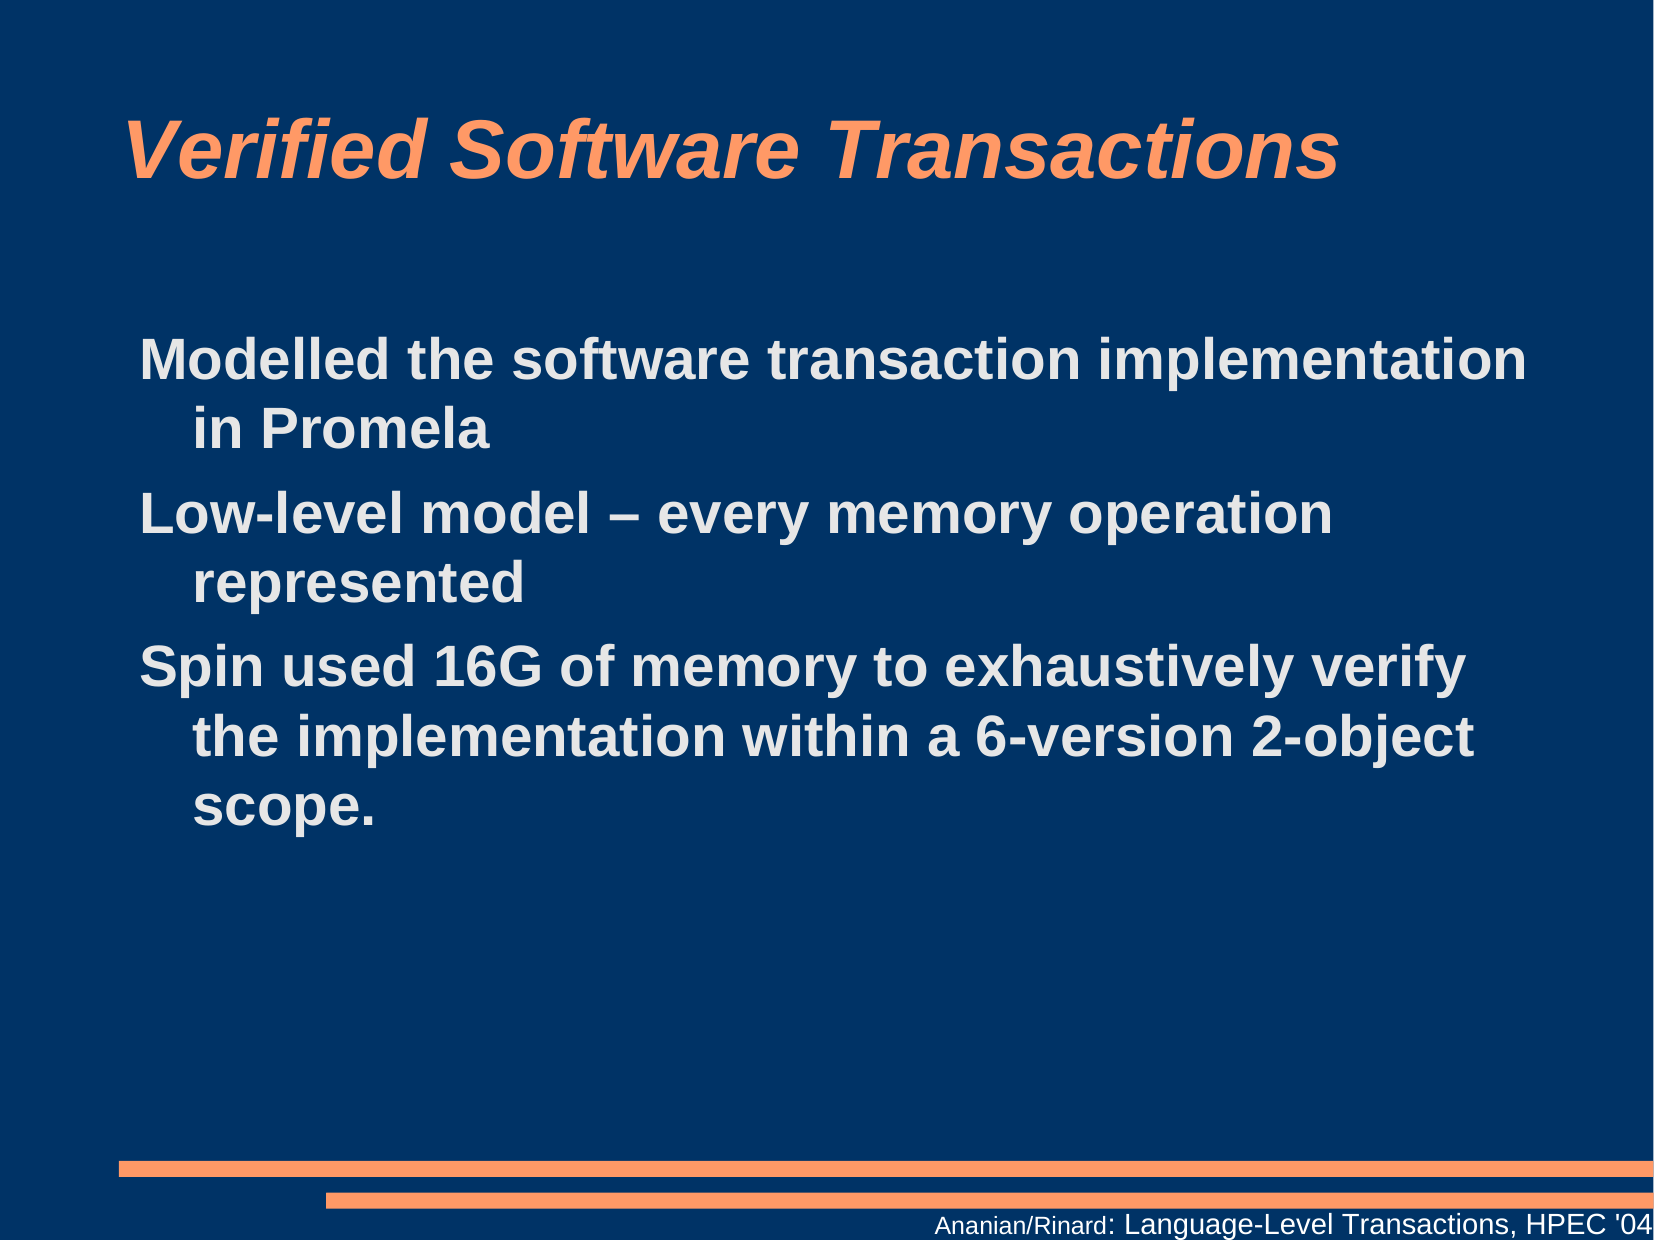

# Verified Software Transactions
Modelled the software transaction implementation in Promela
Low-level model – every memory operation represented
Spin used 16G of memory to exhaustively verify the implementation within a 6-version 2-object scope.